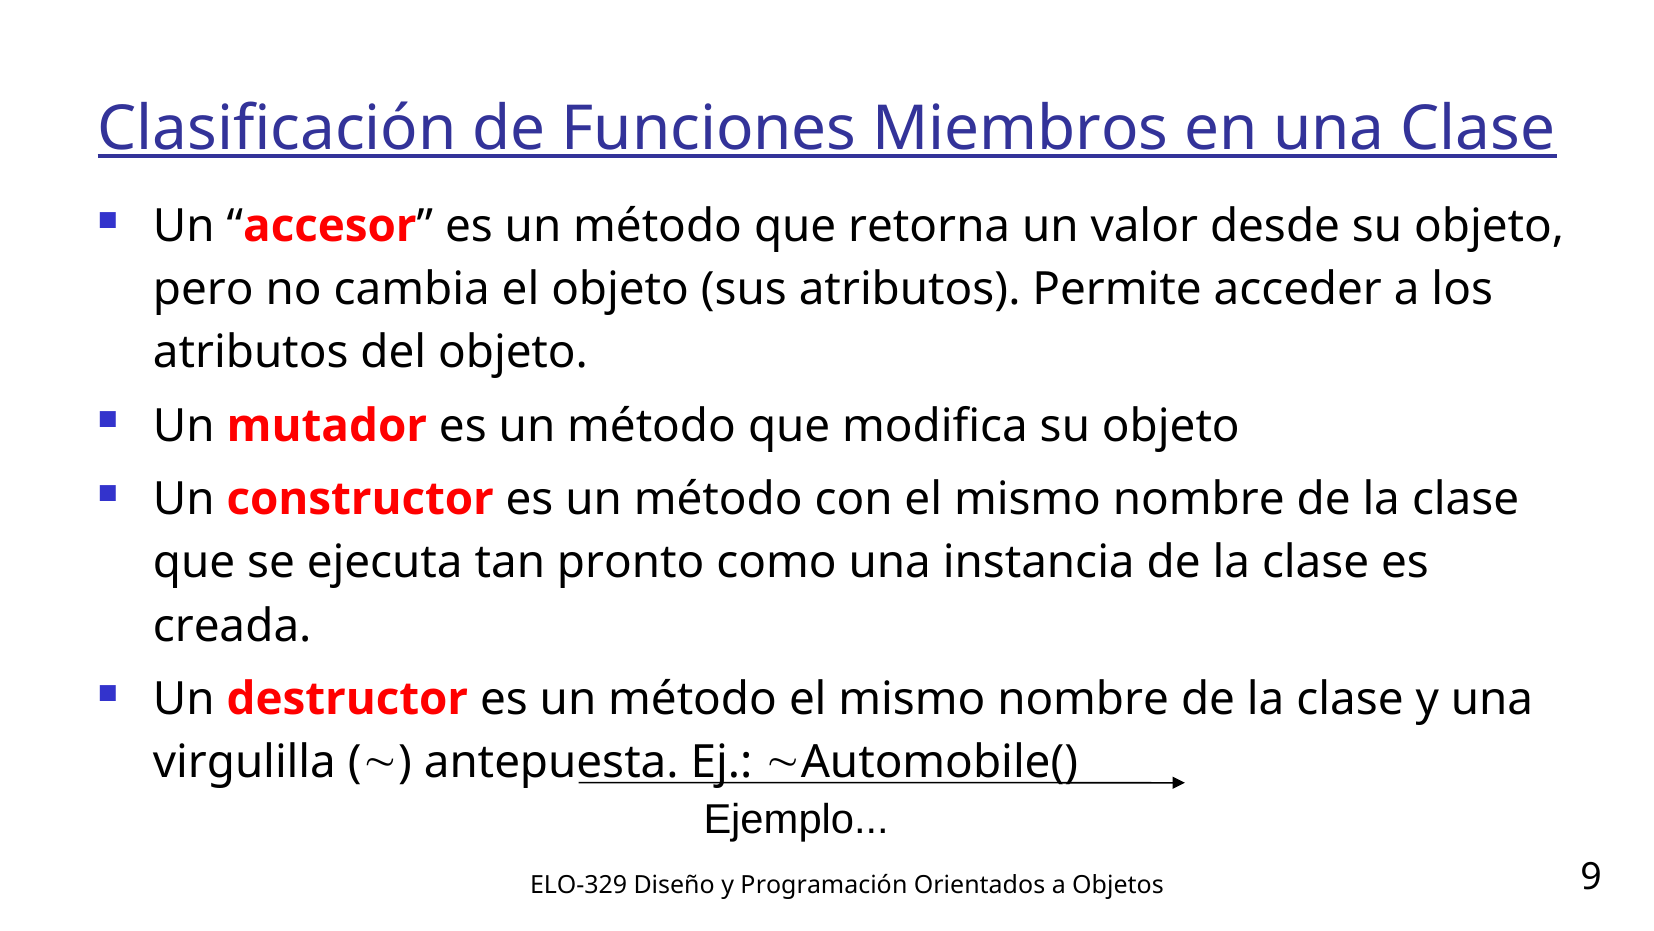

# Clasificación de Funciones Miembros en una Clase
Un “accesor” es un método que retorna un valor desde su objeto, pero no cambia el objeto (sus atributos). Permite acceder a los atributos del objeto.
Un mutador es un método que modifica su objeto
Un constructor es un método con el mismo nombre de la clase que se ejecuta tan pronto como una instancia de la clase es creada.
Un destructor es un método el mismo nombre de la clase y una virgulilla () antepuesta. Ej.: Automobile()‏
Ejemplo...
9